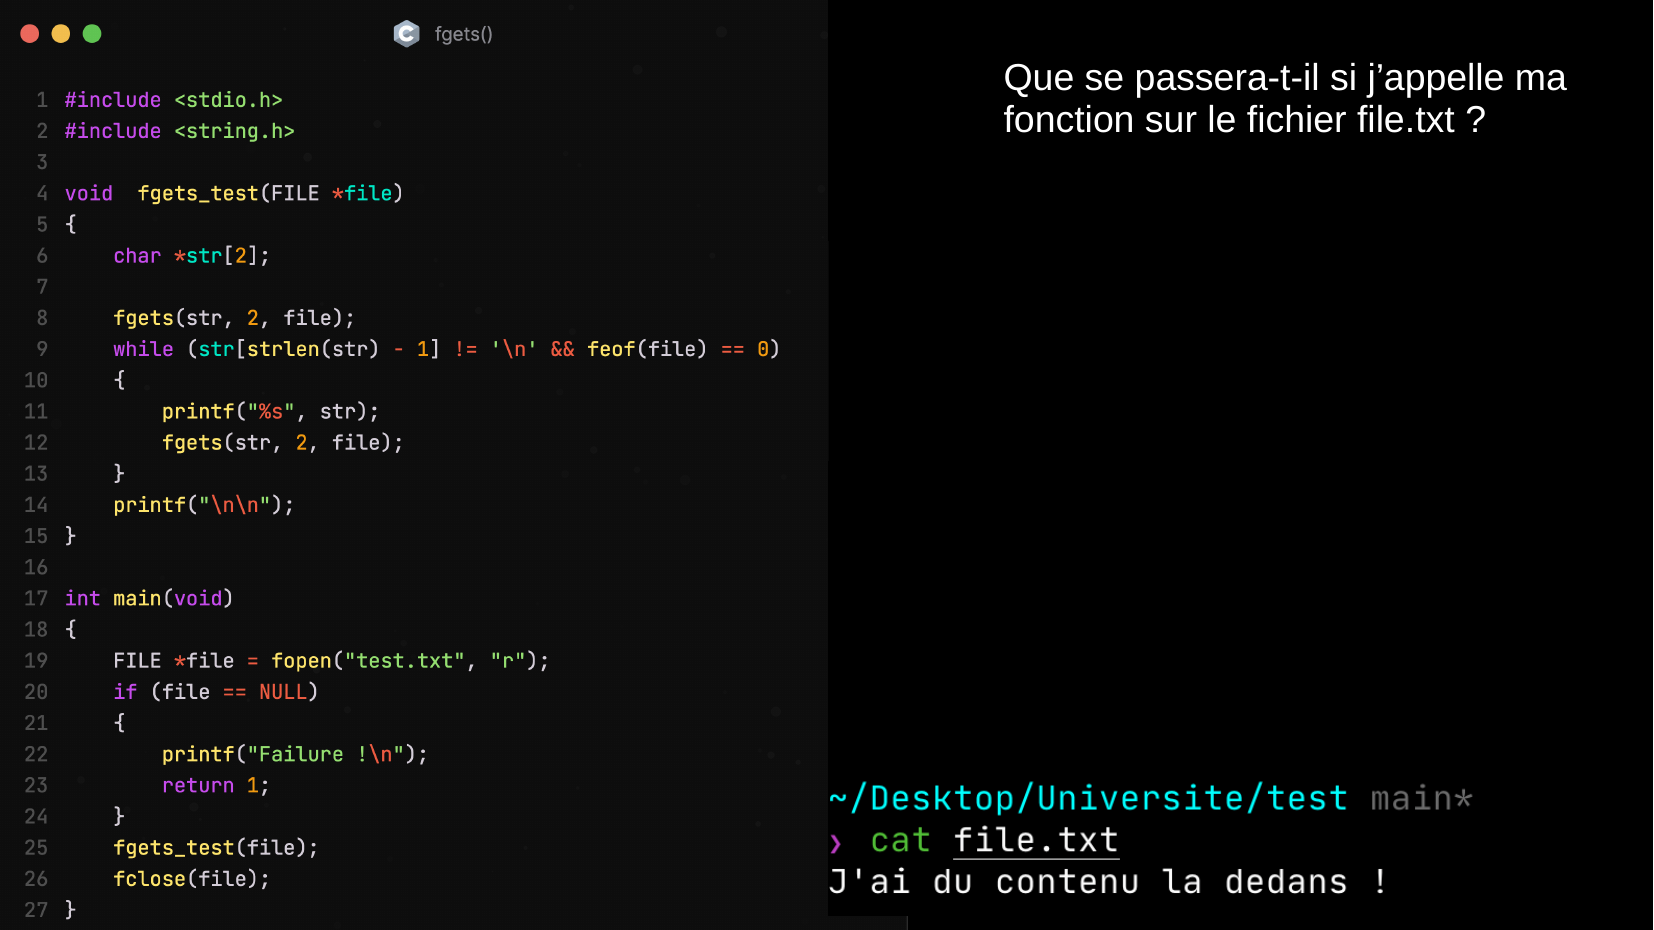

Que se passera-t-il si j’appelle ma fonction sur le fichier file.txt ?